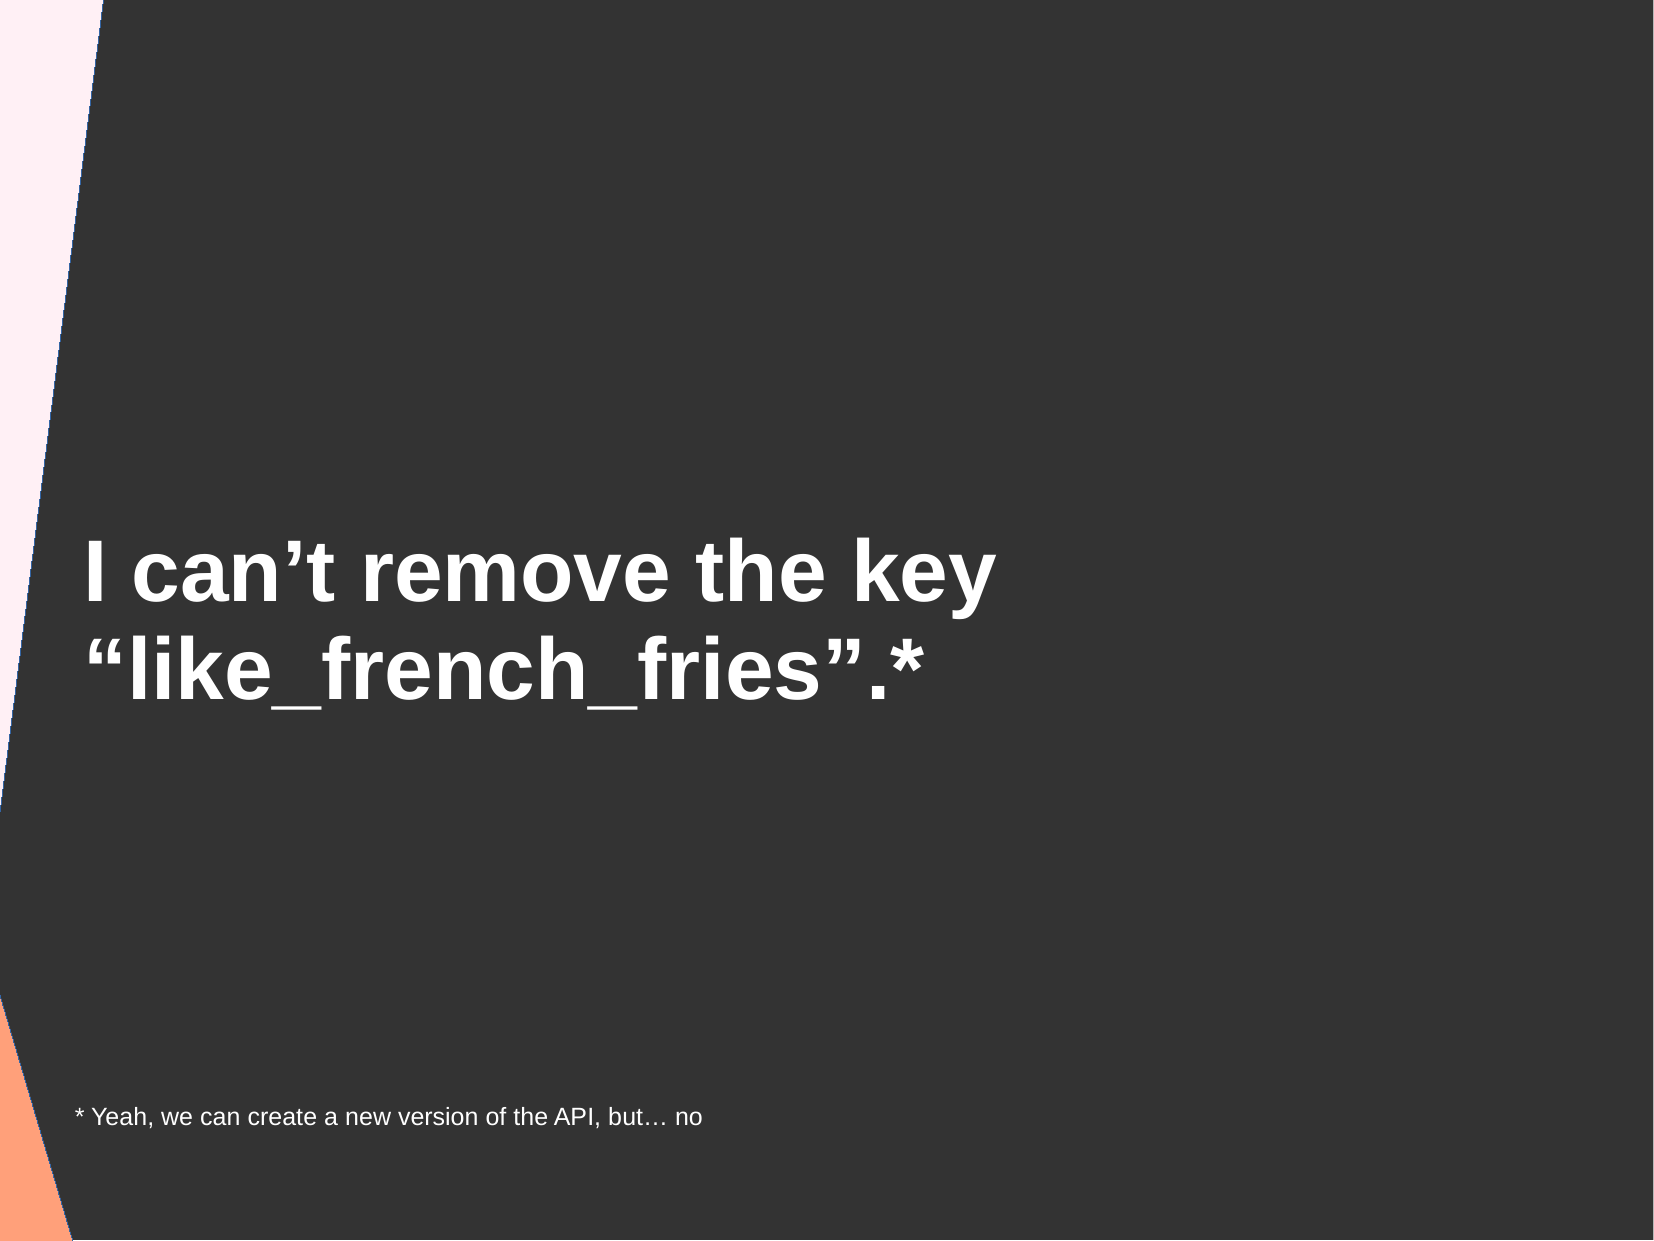

# I can’t remove the key “like_french_fries”.*
* Yeah, we can create a new version of the API, but… no